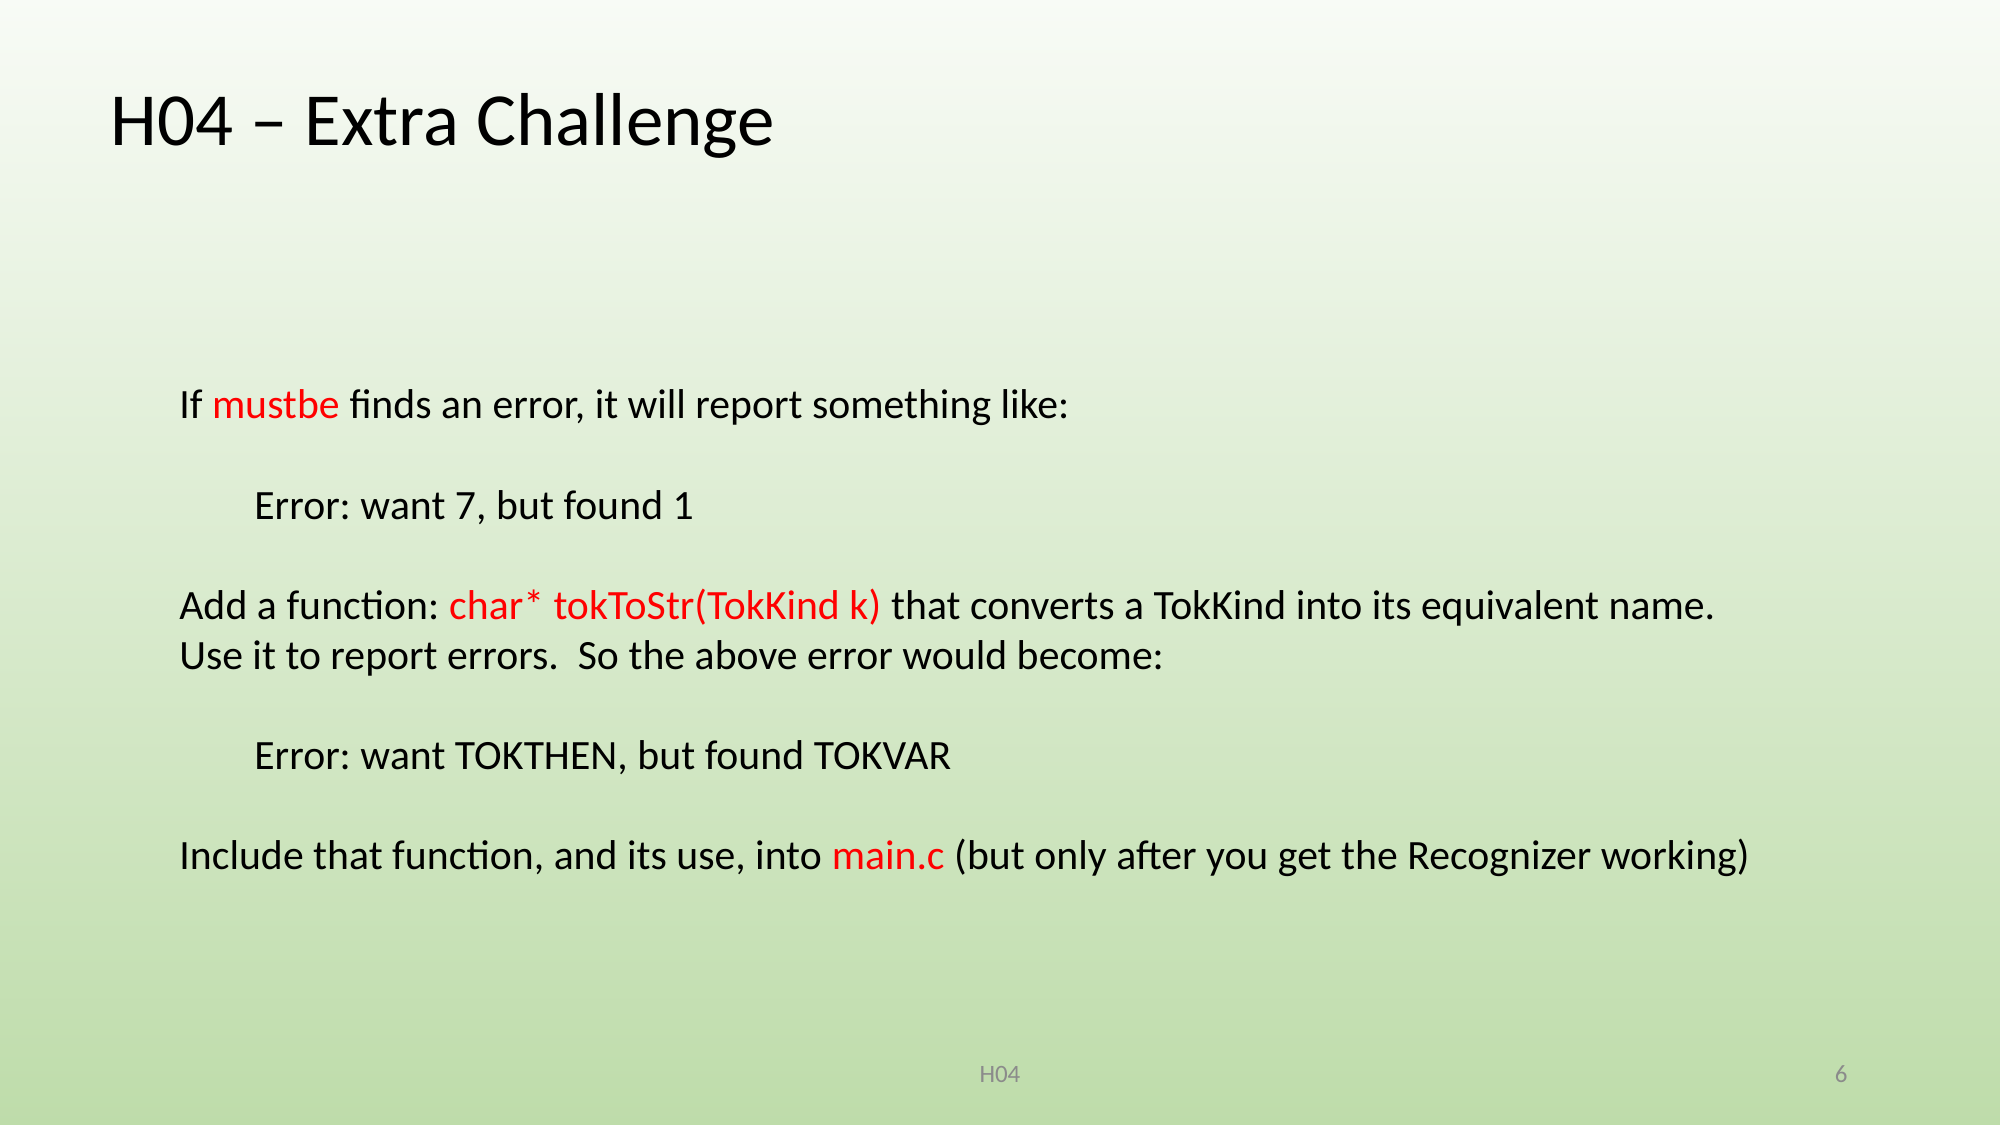

H04 – Extra Challenge
If mustbe finds an error, it will report something like:
	Error: want 7, but found 1
Add a function: char* tokToStr(TokKind k) that converts a TokKind into its equivalent name. Use it to report errors. So the above error would become:
	Error: want TOKTHEN, but found TOKVAR
Include that function, and its use, into main.c (but only after you get the Recognizer working)
H04